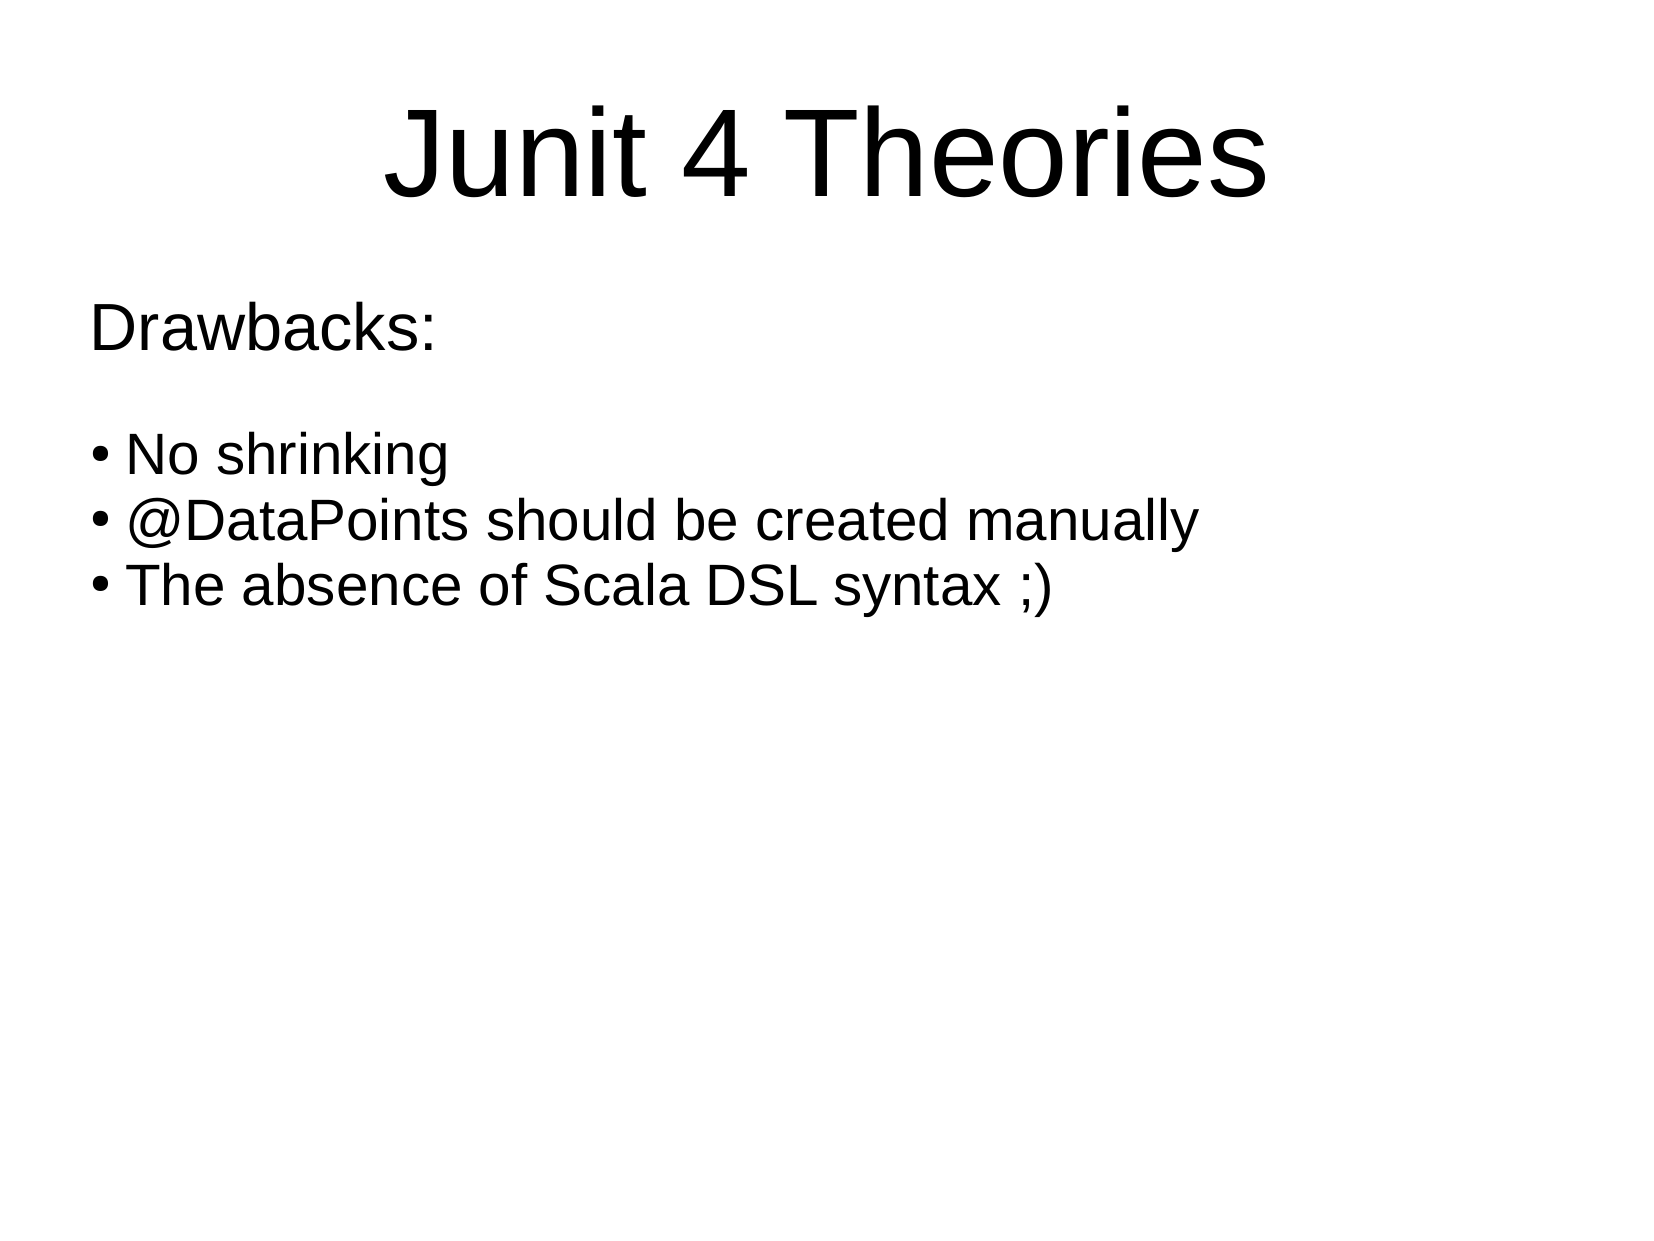

# Junit 4 Theories
Drawbacks:
No shrinking
@DataPoints should be created manually
The absence of Scala DSL syntax ;)